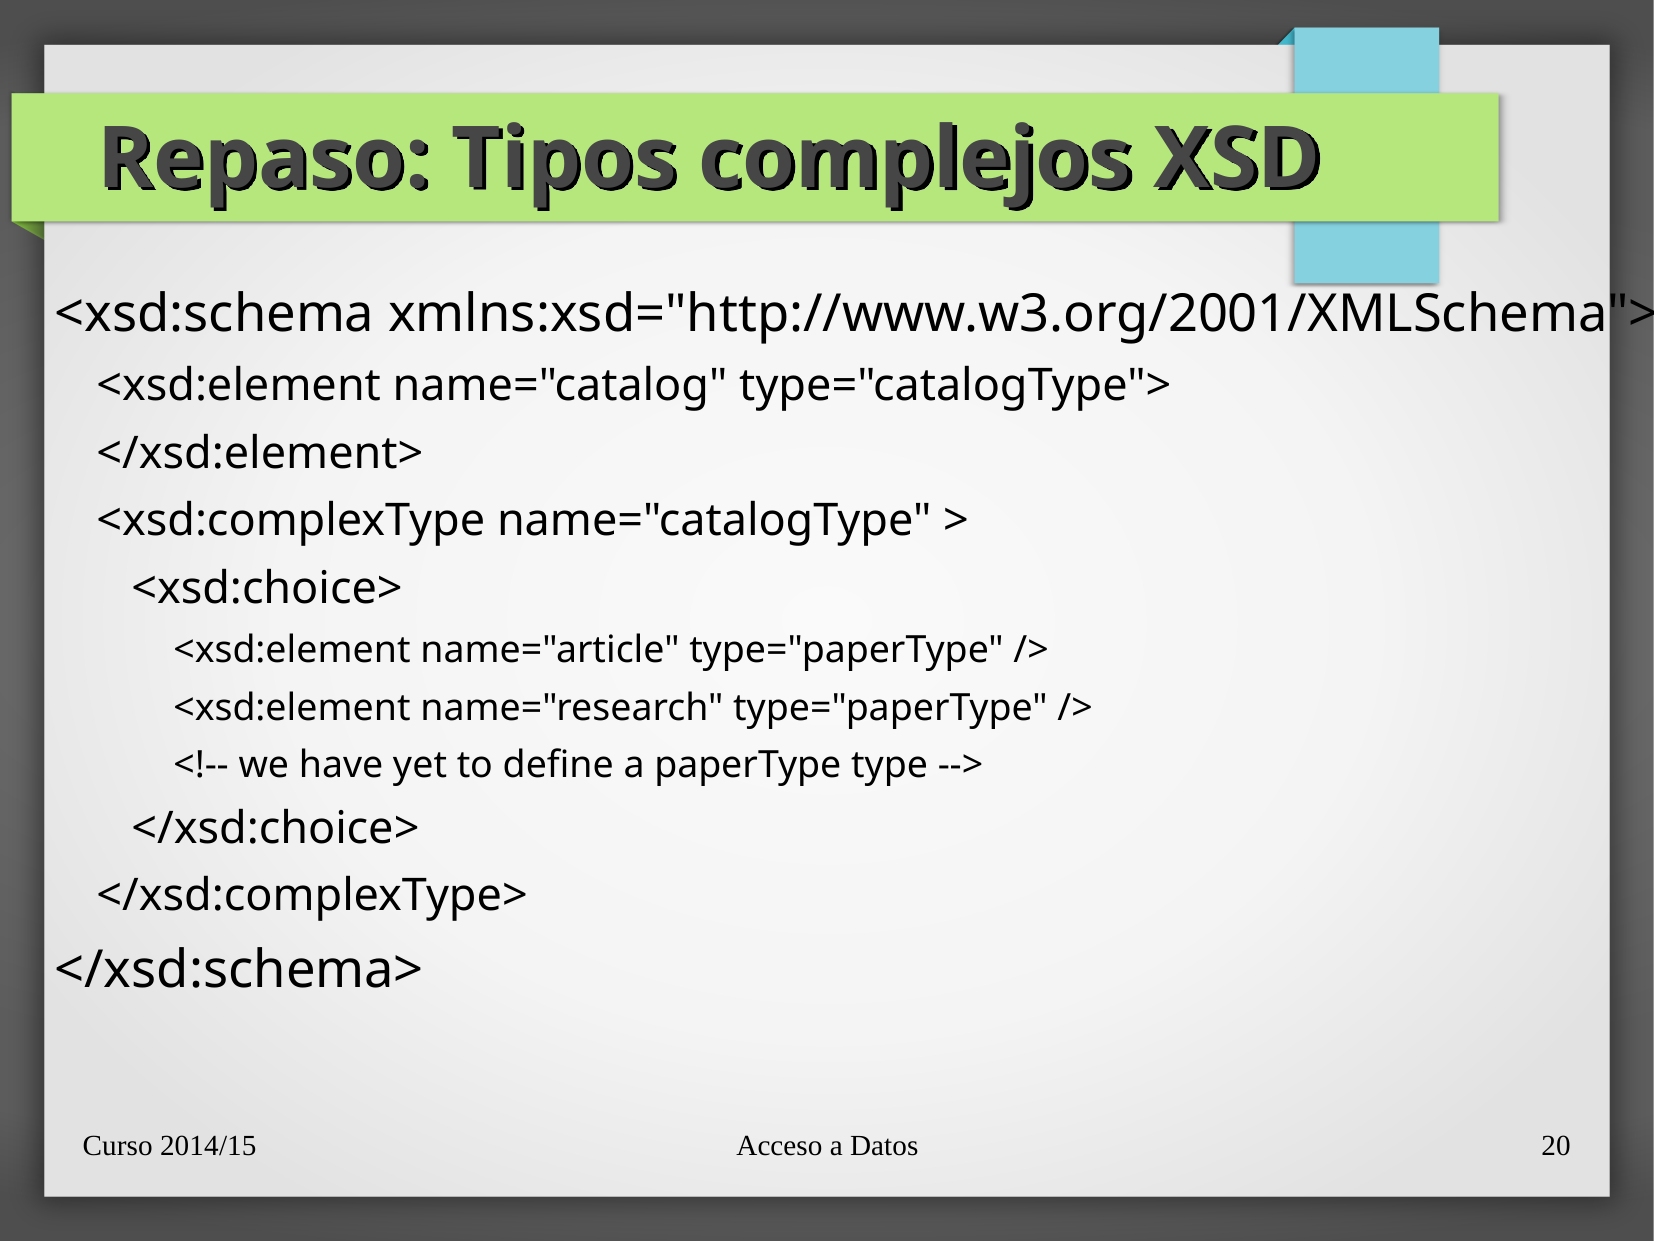

Repaso: Tipos complejos XSD
# <xsd:schema xmlns:xsd="http://www.w3.org/2001/XMLSchema">
<xsd:element name="catalog" type="catalogType">
</xsd:element>
<xsd:complexType name="catalogType" >
<xsd:choice>
<xsd:element name="article" type="paperType" />
<xsd:element name="research" type="paperType" />
<!-- we have yet to define a paperType type -->
</xsd:choice>
</xsd:complexType>
</xsd:schema>
Curso 2014/15
Acceso a Datos
20